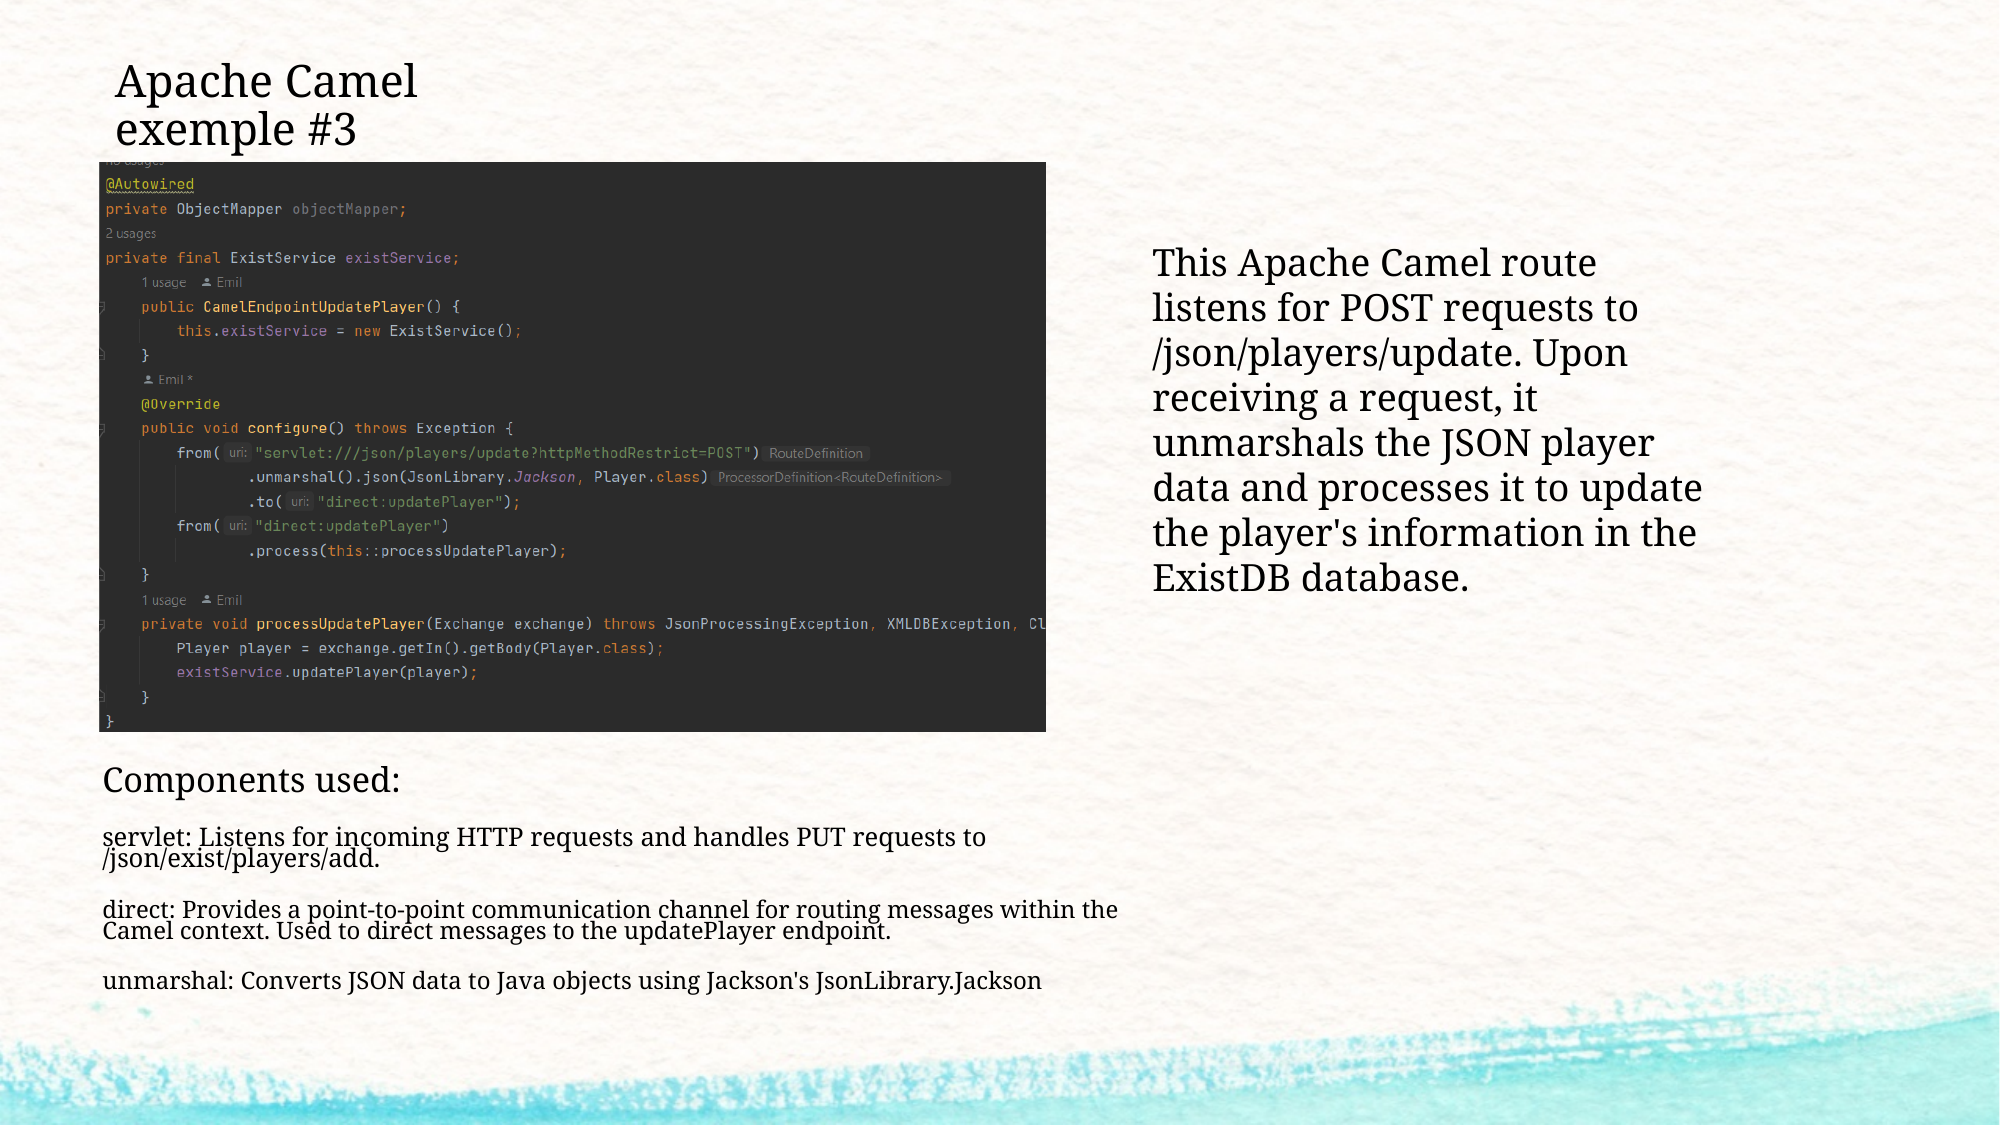

# Apache Camel exemple #3
This Apache Camel route listens for POST requests to /json/players/update. Upon receiving a request, it unmarshals the JSON player data and processes it to update the player's information in the ExistDB database.
Components used:
servlet: Listens for incoming HTTP requests and handles PUT requests to /json/exist/players/add.
direct: Provides a point-to-point communication channel for routing messages within the Camel context. Used to direct messages to the updatePlayer endpoint.
unmarshal: Converts JSON data to Java objects using Jackson's JsonLibrary.Jackson